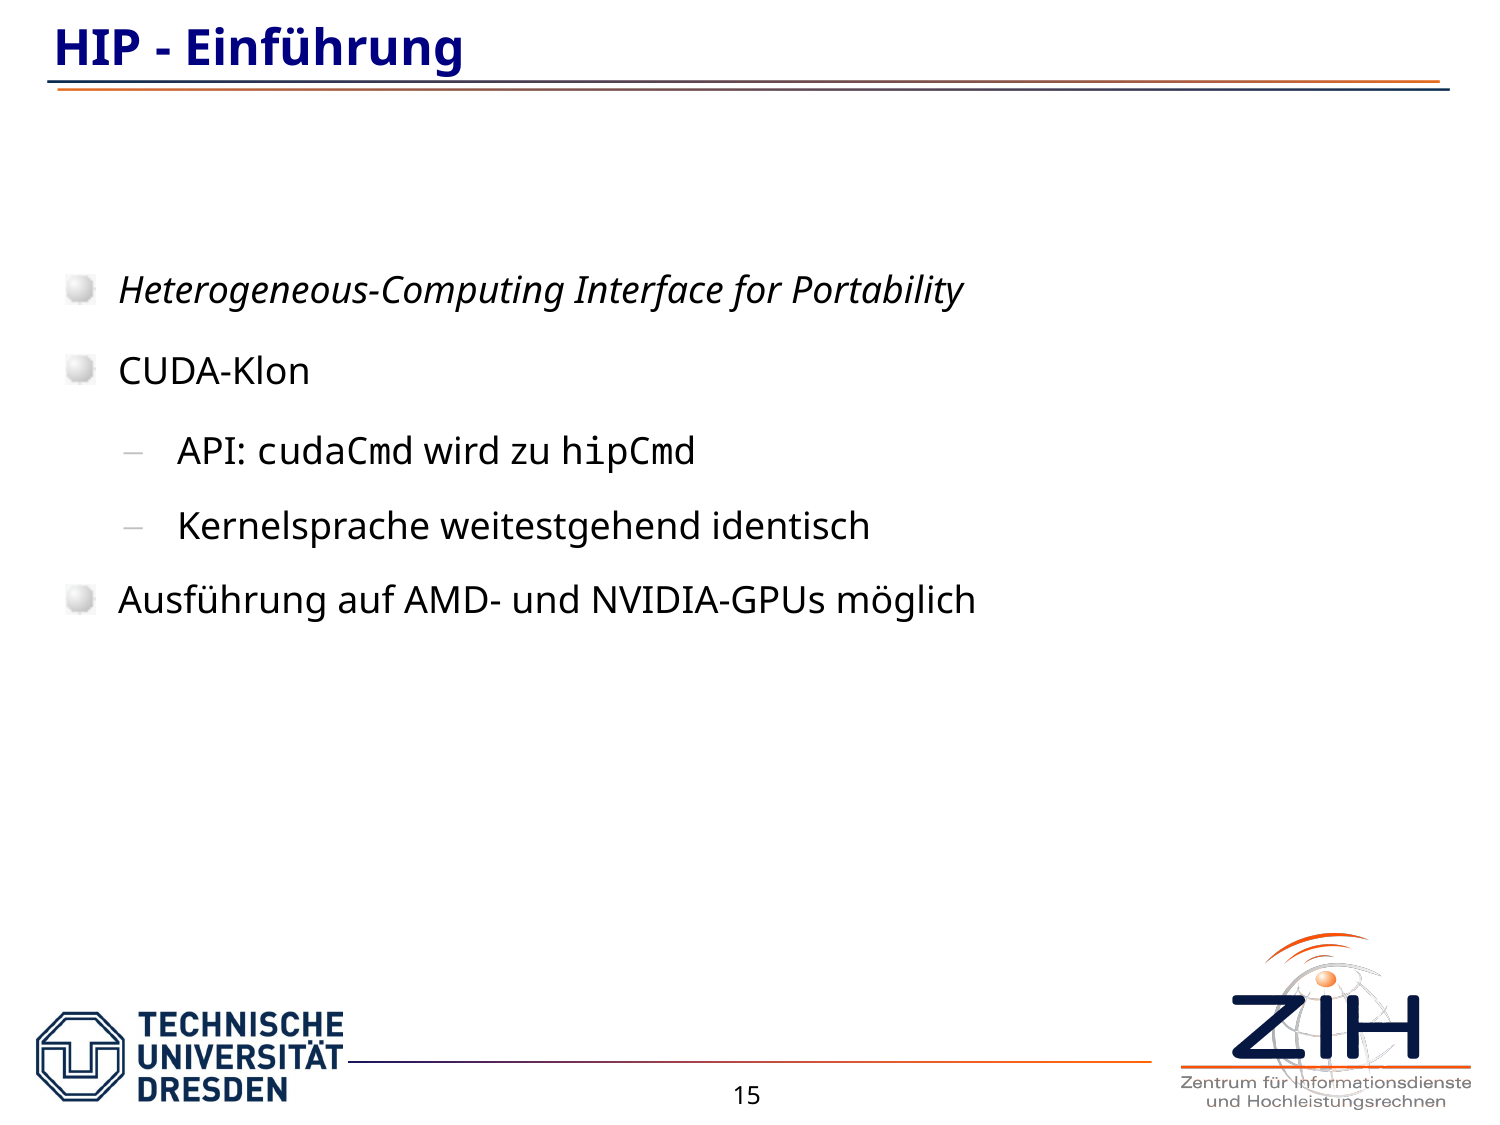

# HIP - Einführung
Heterogeneous-Computing Interface for Portability
CUDA-Klon
API: cudaCmd wird zu hipCmd
Kernelsprache weitestgehend identisch
Ausführung auf AMD- und NVIDIA-GPUs möglich
15